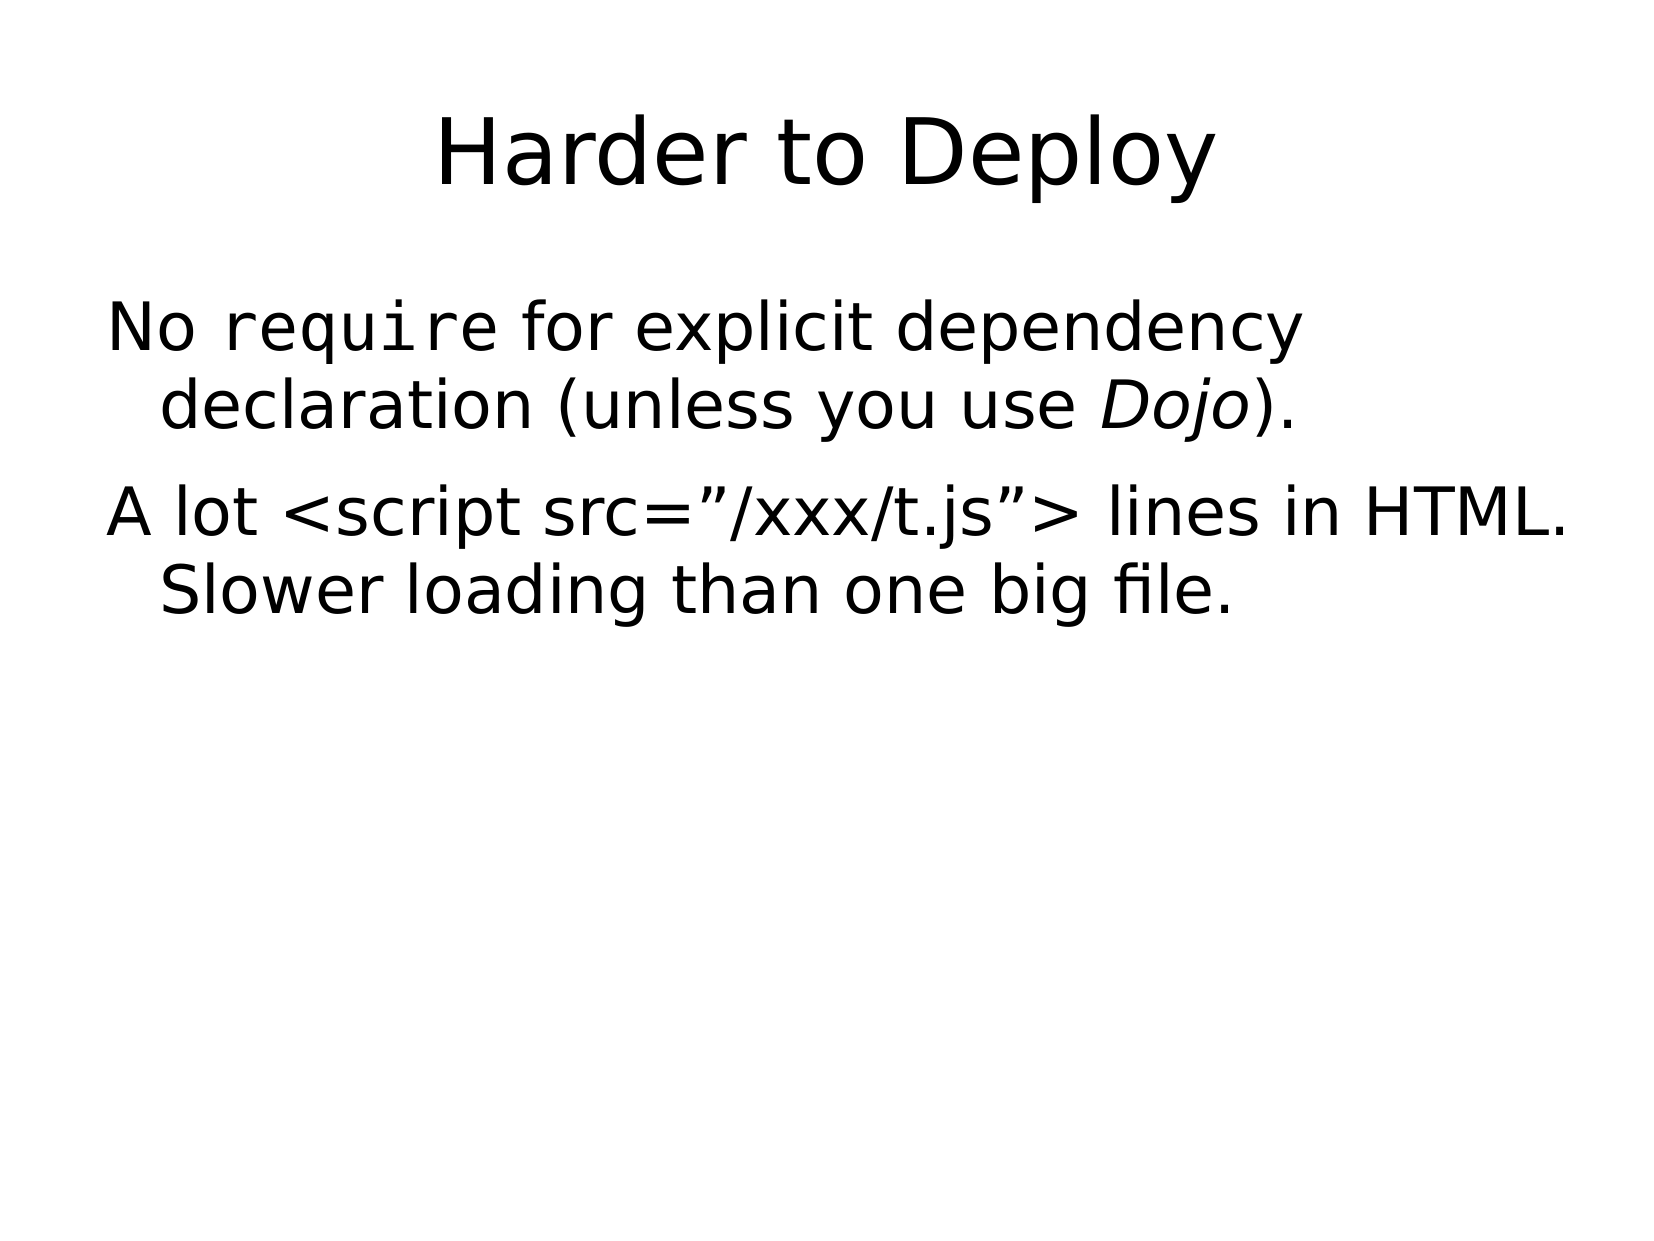

# Harder to Deploy
No require for explicit dependency declaration (unless you use Dojo).
A lot <script src=”/xxx/t.js”> lines in HTML. Slower loading than one big file.